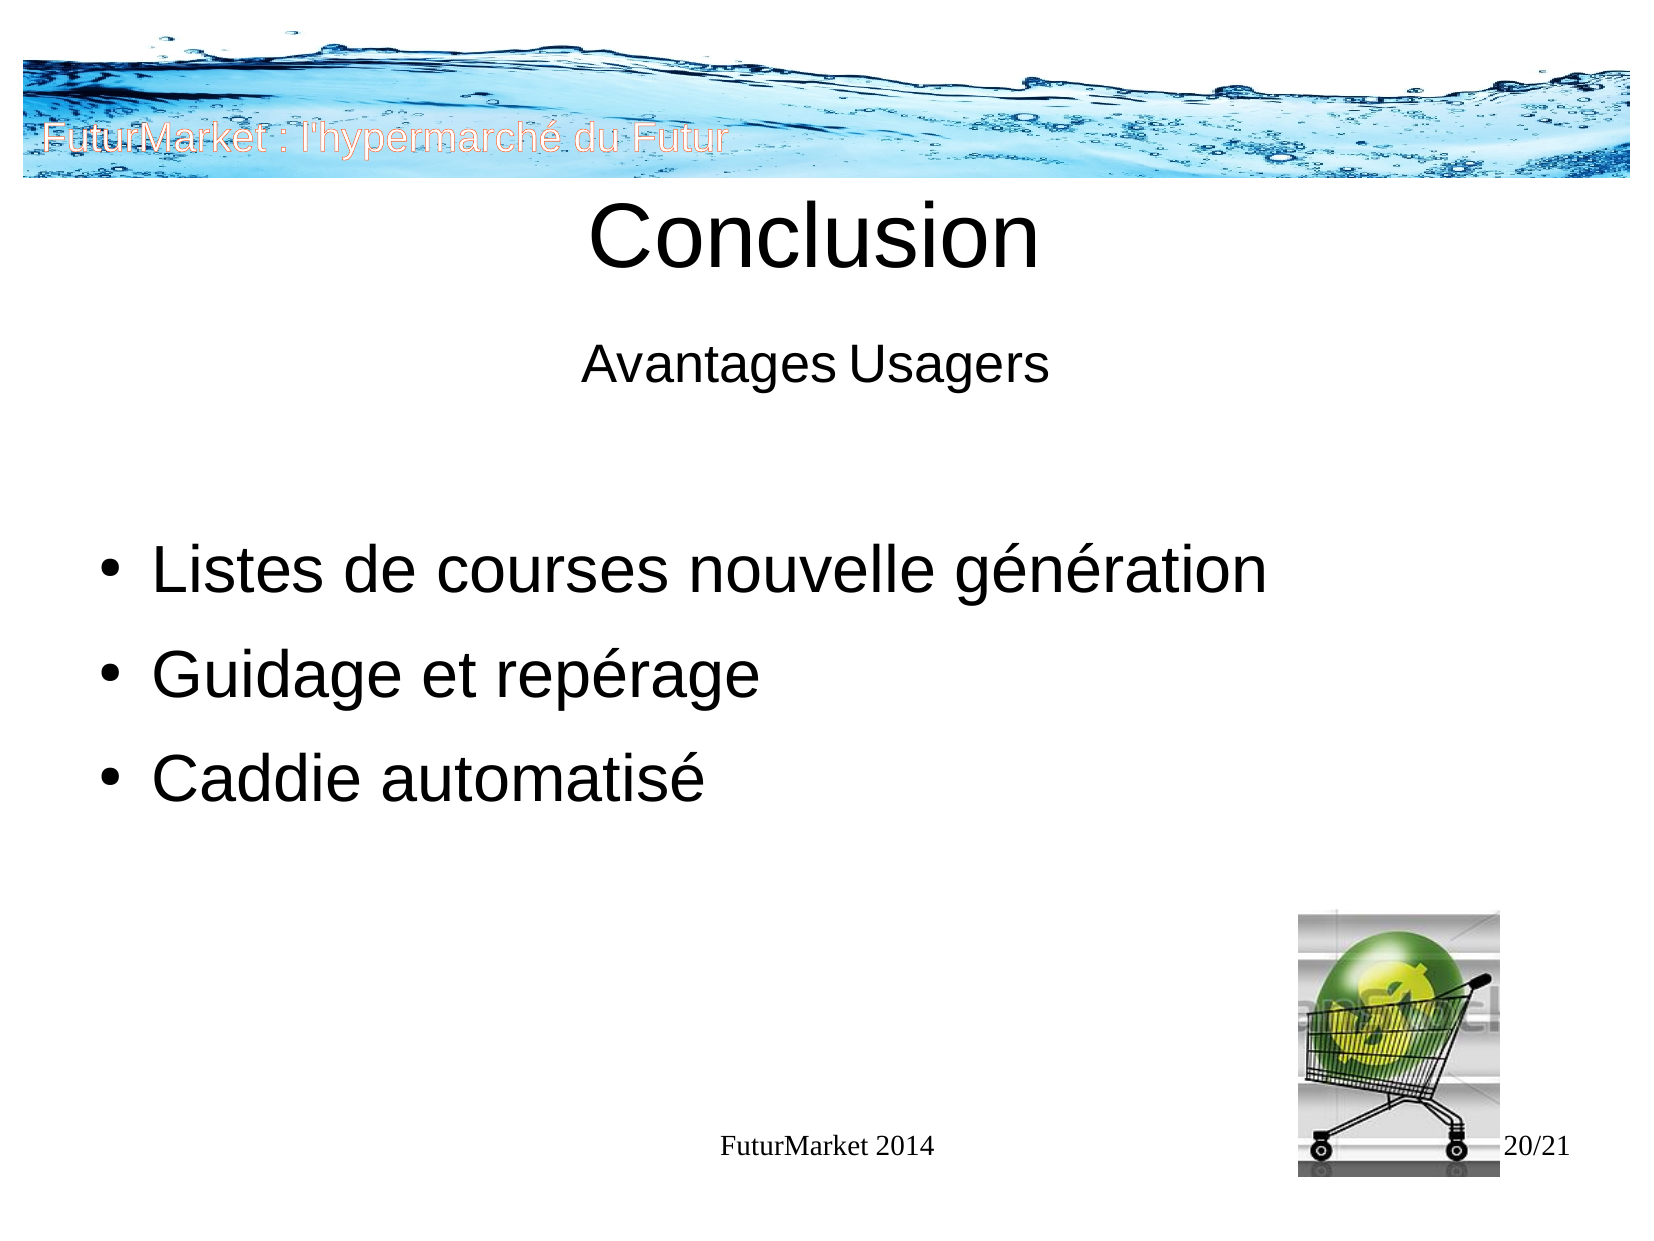

Conclusion
Avantages Usagers
# Listes de courses nouvelle génération
Guidage et repérage
Caddie automatisé
FuturMarket 2014
20